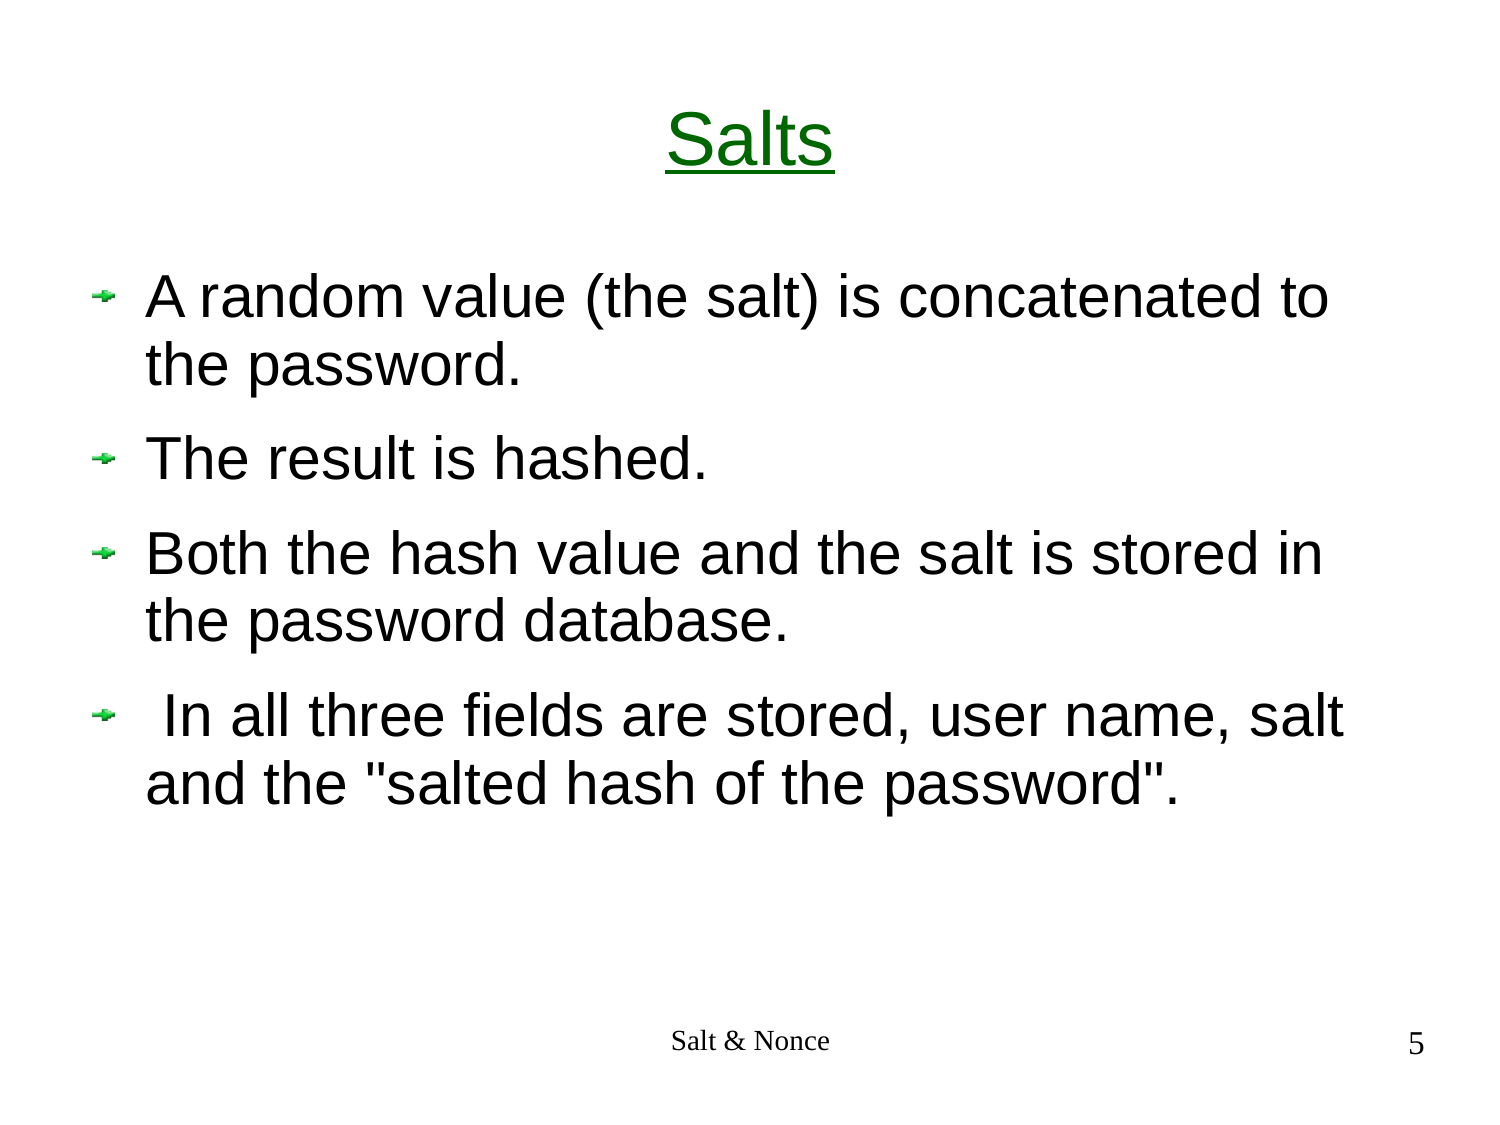

# Salts
A random value (the salt) is concatenated to the password.
The result is hashed.
Both the hash value and the salt is stored in the password database.
 In all three fields are stored, user name, salt and the "salted hash of the password".
Salt & Nonce
5